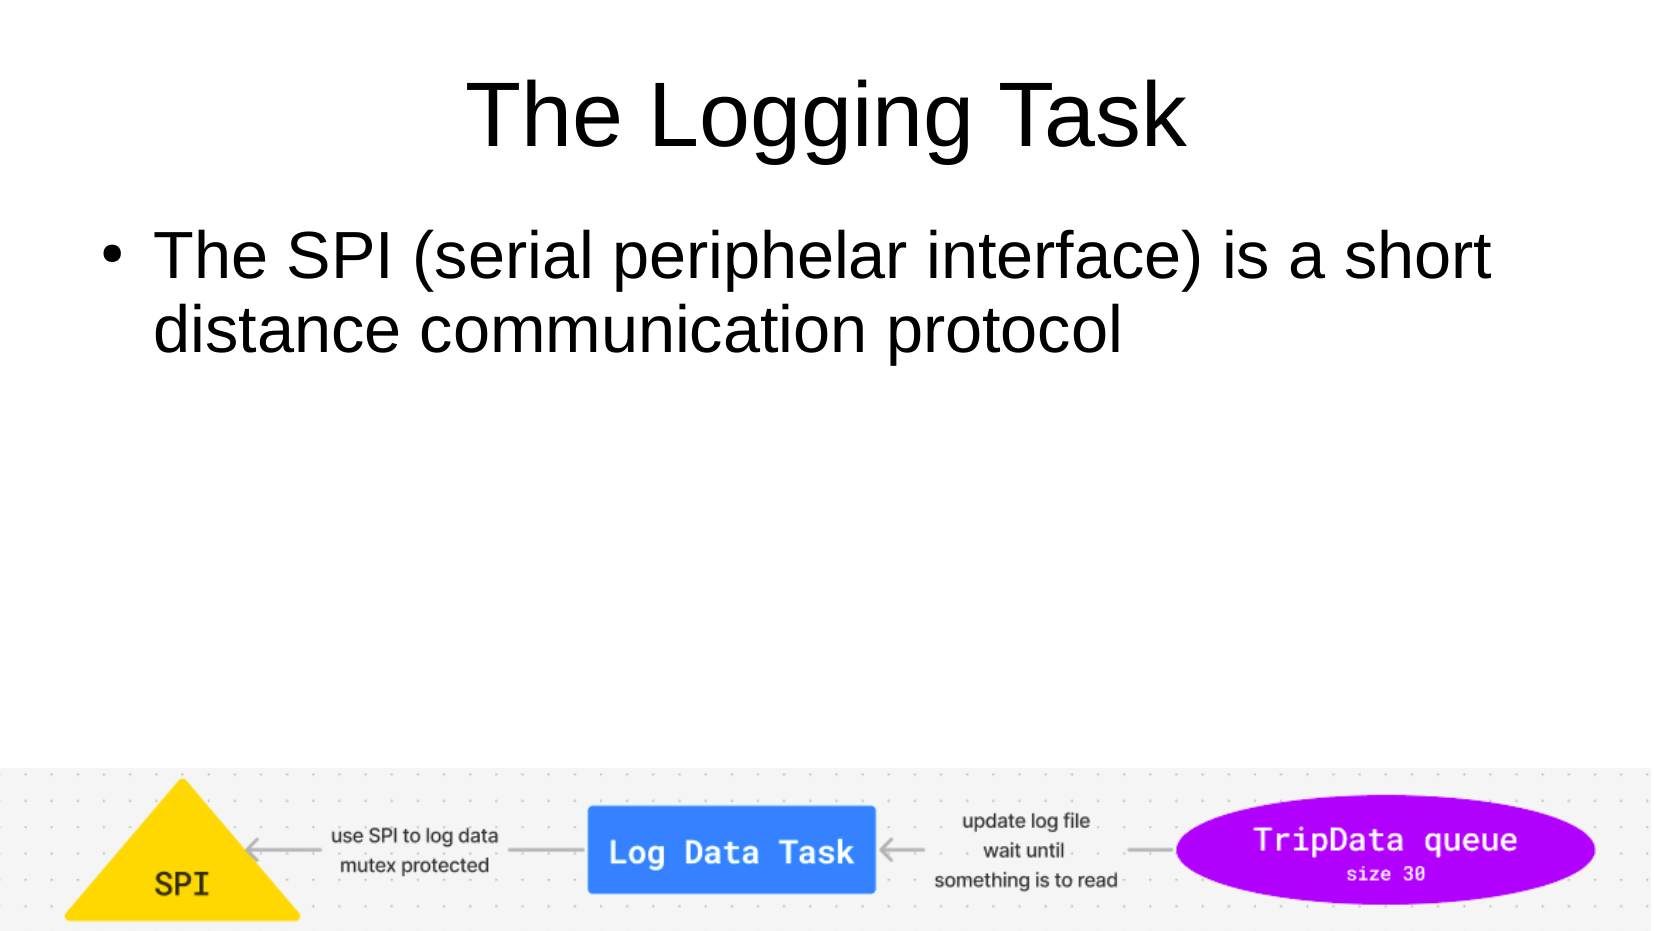

# The Logging Task
The SPI (serial periphelar interface) is a short distance communication protocol